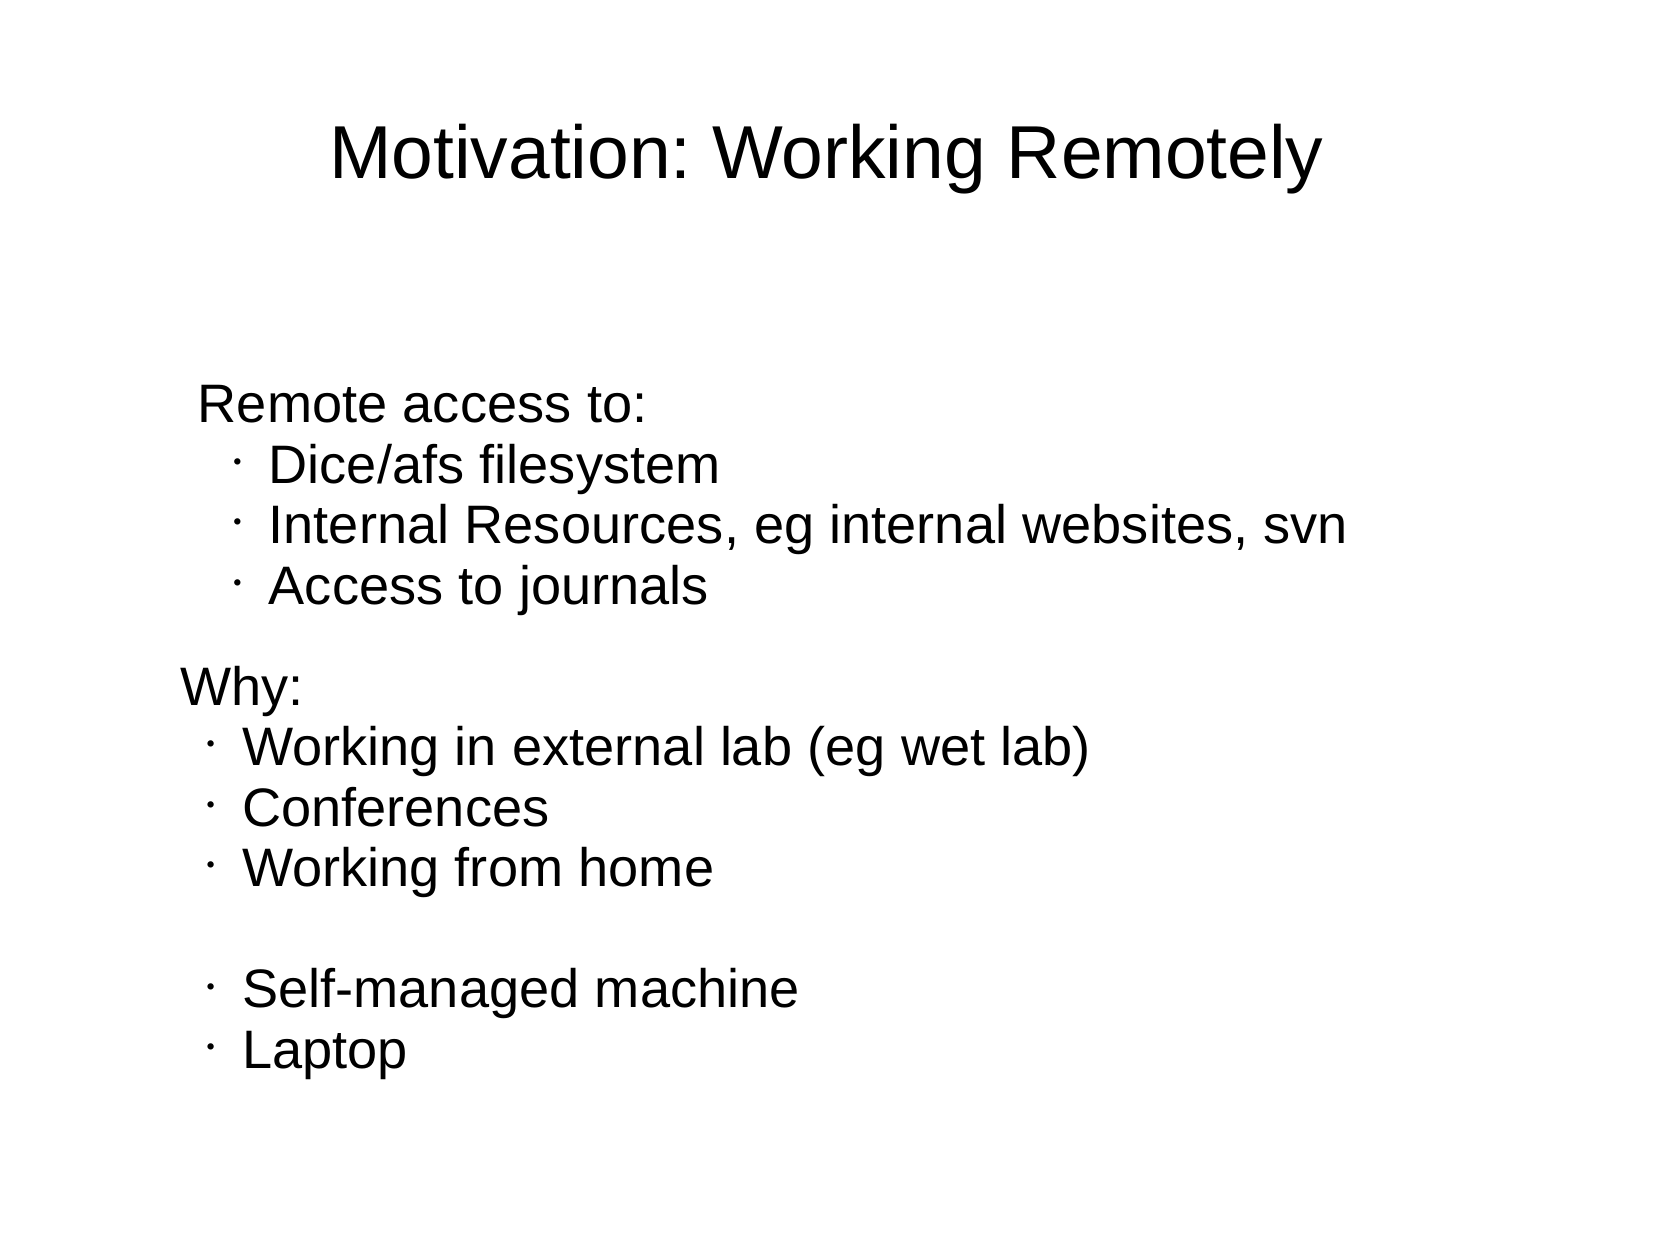

# Motivation: Working Remotely
Remote access to:
Dice/afs filesystem
Internal Resources, eg internal websites, svn
Access to journals
Why:
Working in external lab (eg wet lab)
Conferences
Working from home
Self-managed machine
Laptop